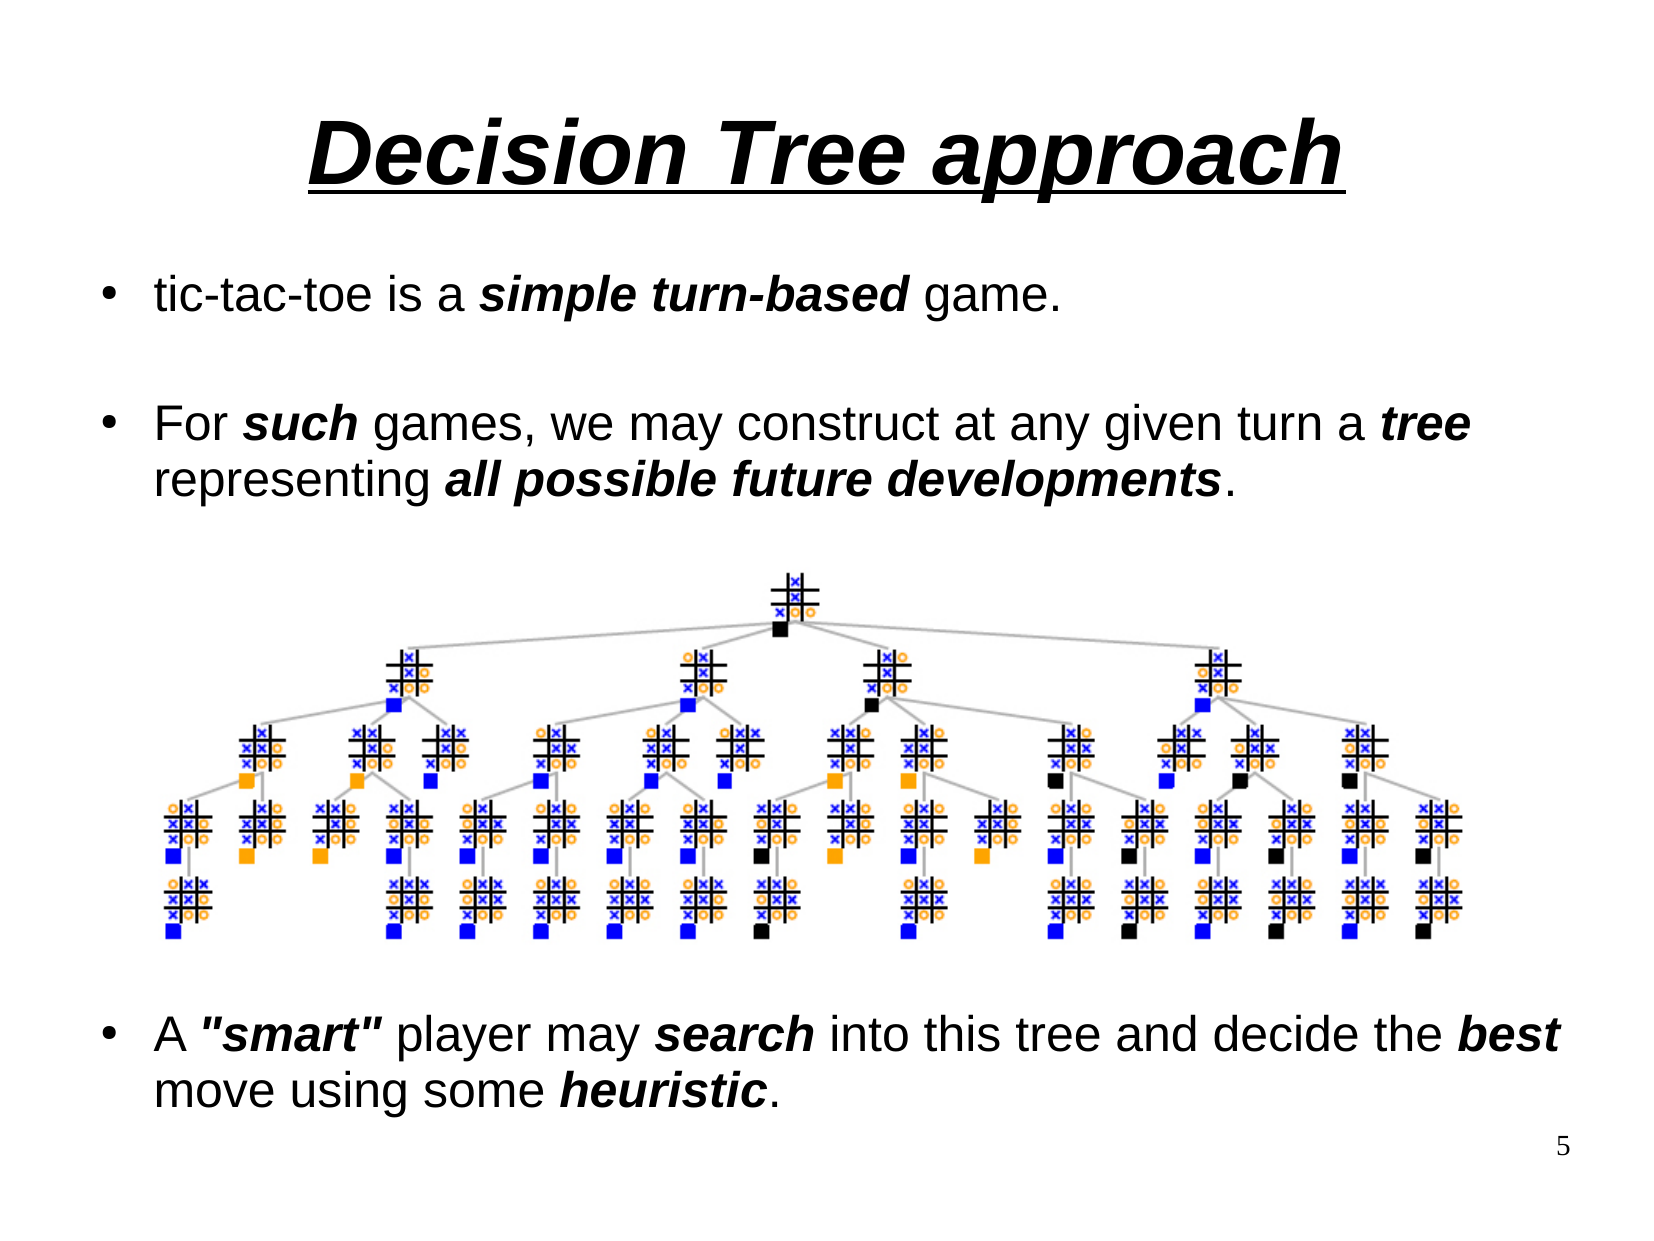

# Decision Tree approach
tic-tac-toe is a simple turn-based game.
For such games, we may construct at any given turn a tree representing all possible future developments.
A "smart" player may search into this tree and decide the best move using some heuristic.
5